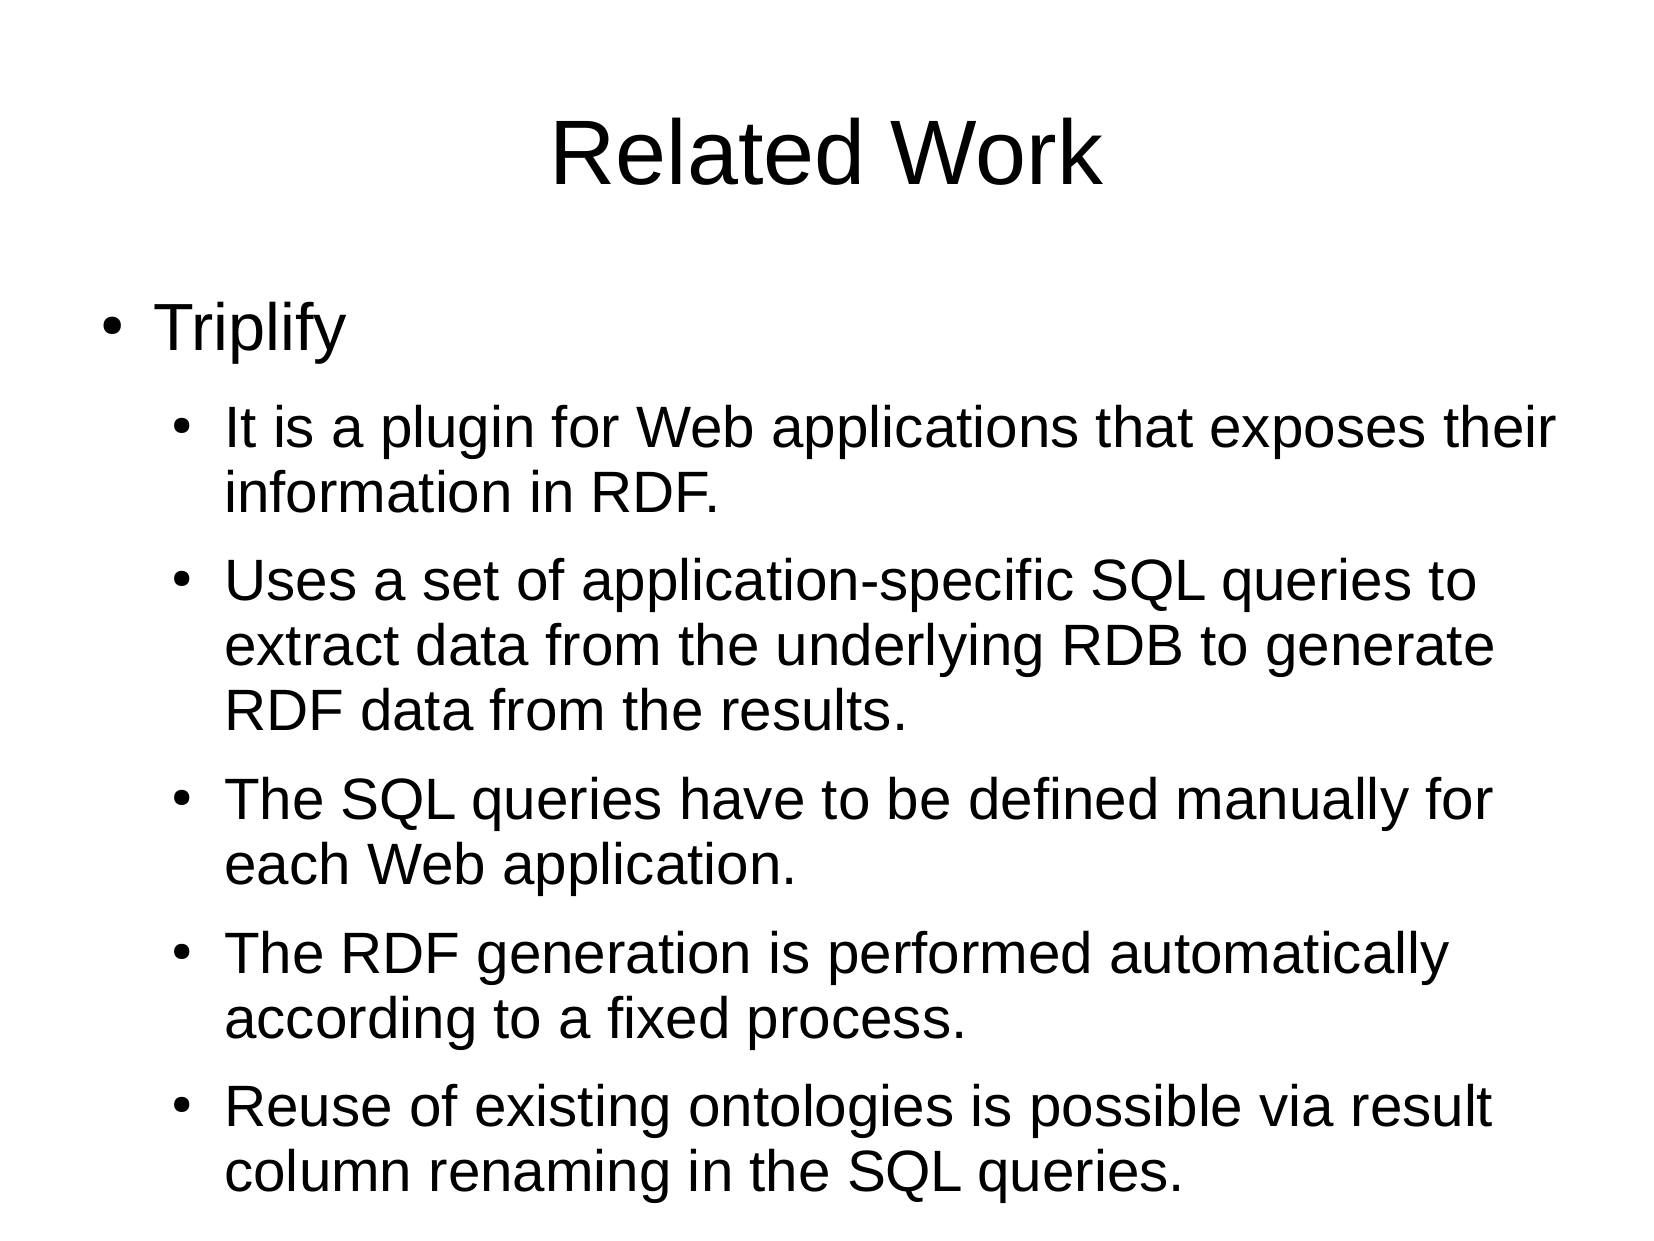

# Related Work
Triplify
It is a plugin for Web applications that exposes their information in RDF.
Uses a set of application-specific SQL queries to extract data from the underlying RDB to generate RDF data from the results.
The SQL queries have to be defined manually for each Web application.
The RDF generation is performed automatically according to a fixed process.
Reuse of existing ontologies is possible via result column renaming in the SQL queries.